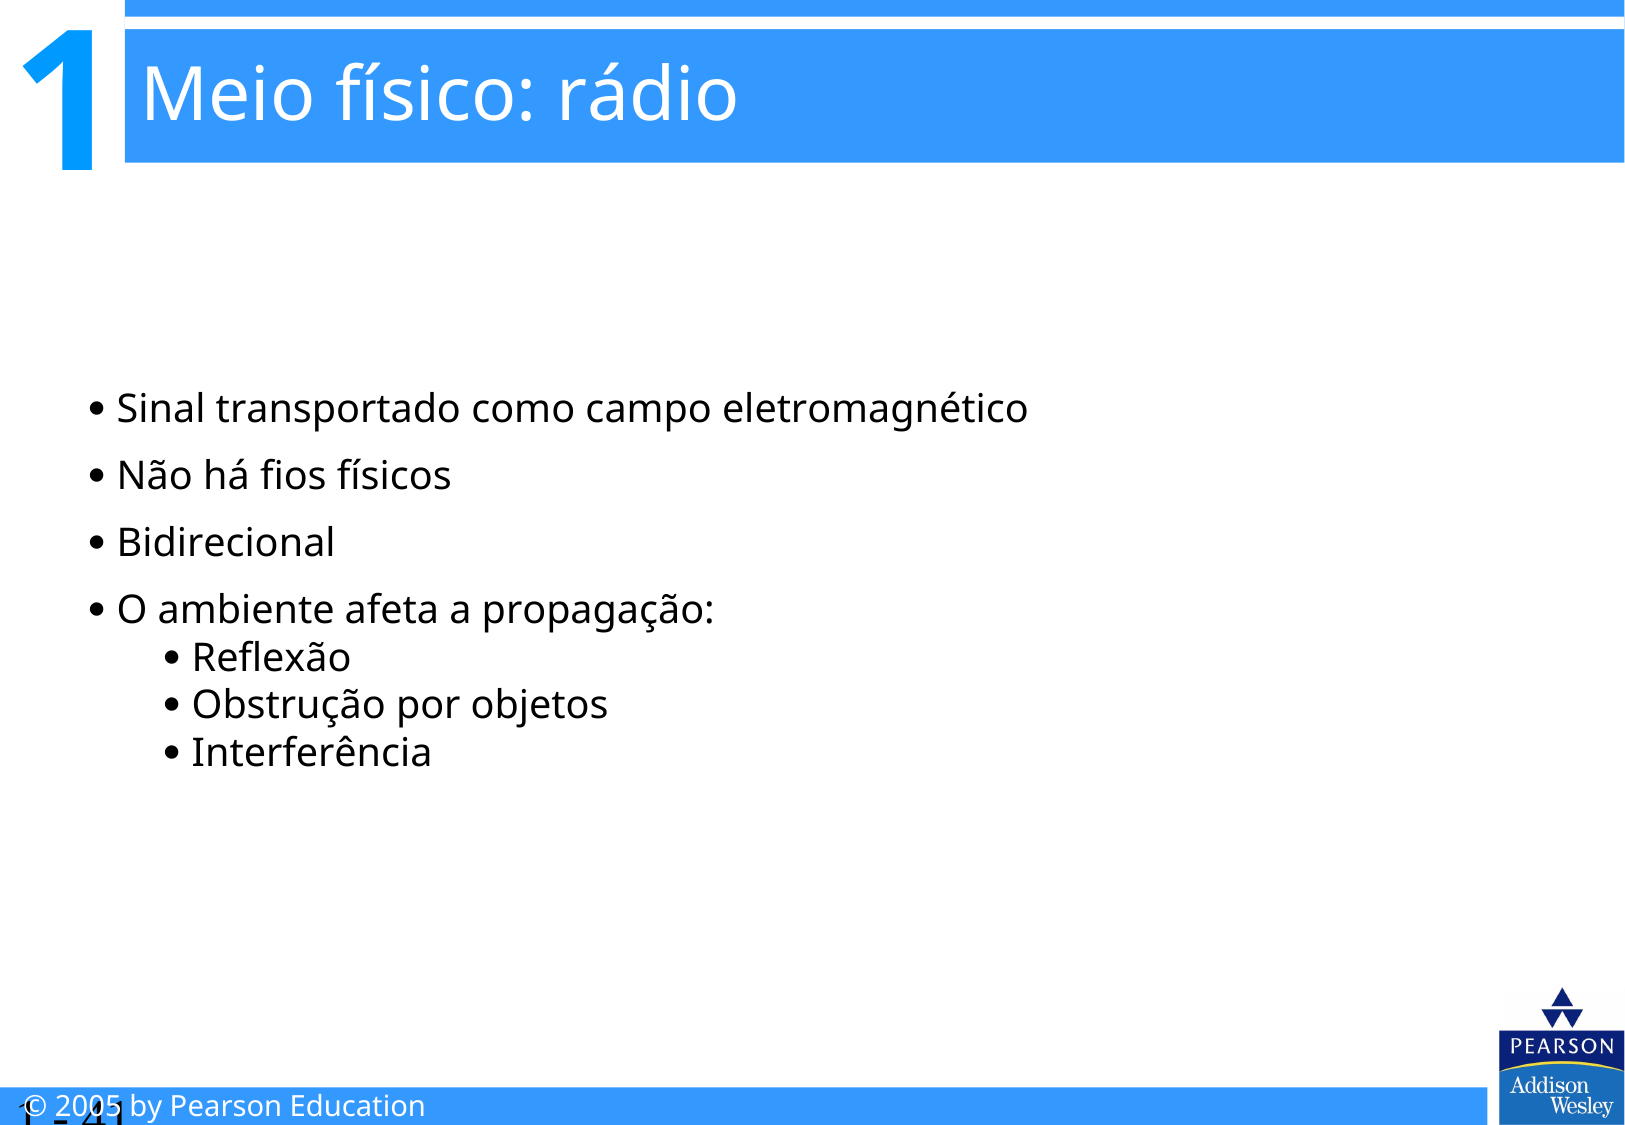

Meio físico: rádio
#  Sinal transportado como campo eletromagnético
 Não há fios físicos
 Bidirecional
 O ambiente afeta a propagação:
 Reflexão
 Obstrução por objetos
 Interferência
41